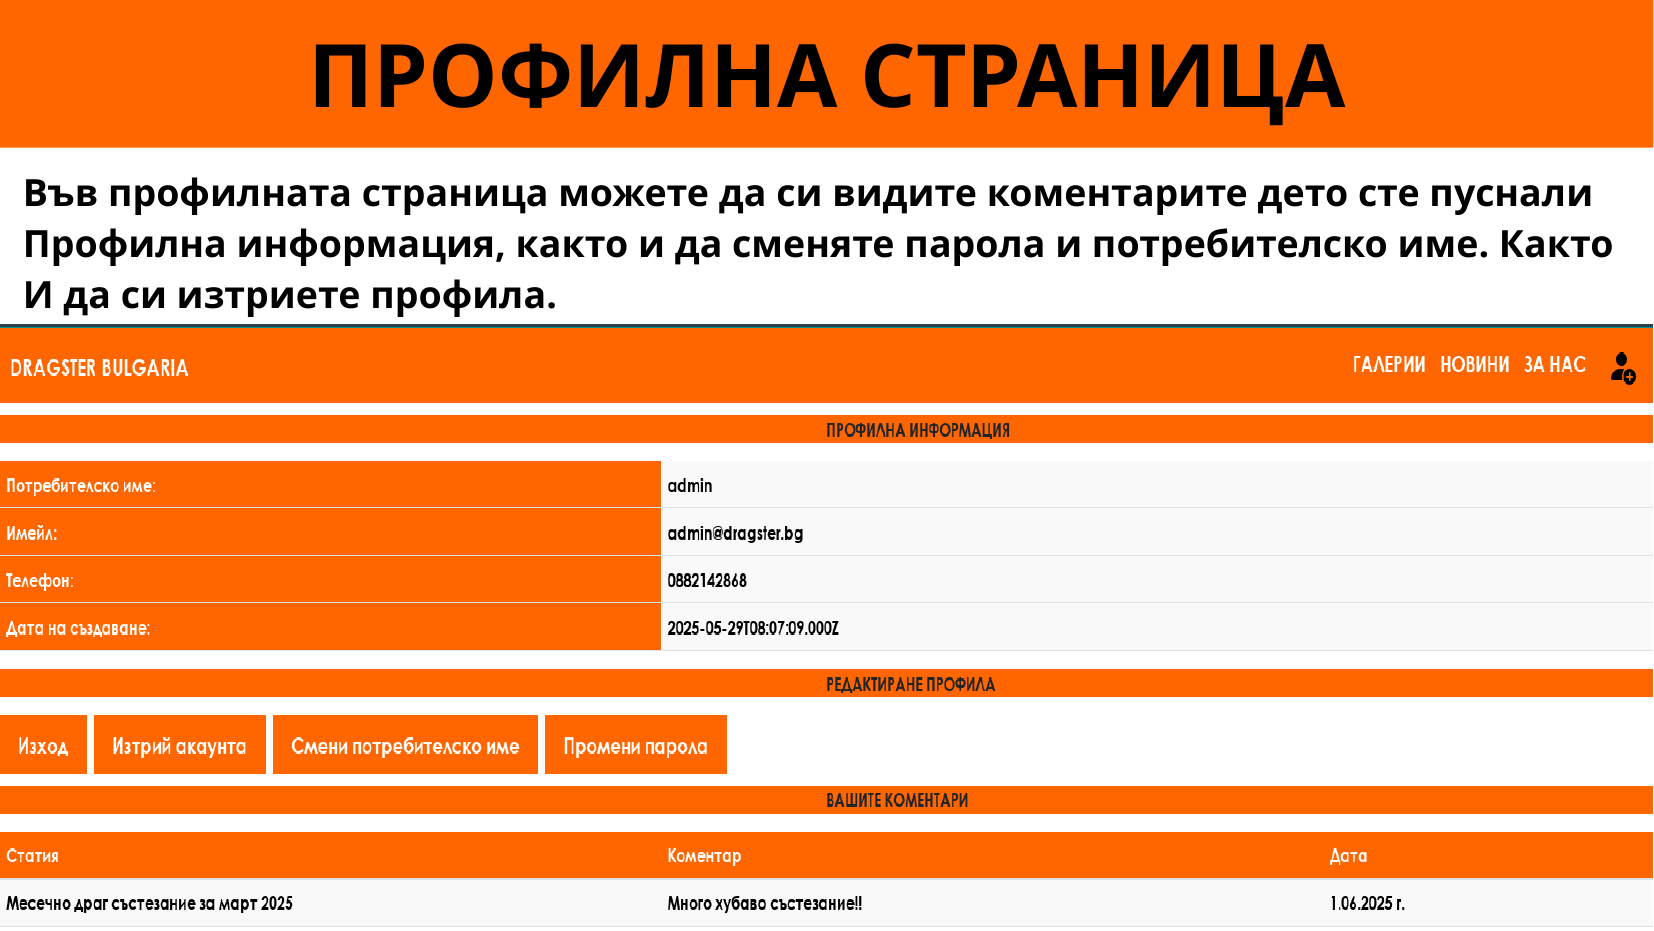

ПРОФИЛНА СТРАНИЦА
Във профилната страница можете да си видите коментарите дето сте пуснали
Профилна информация, както и да сменяте парола и потребителско име. Както
И да си изтриете профилa.